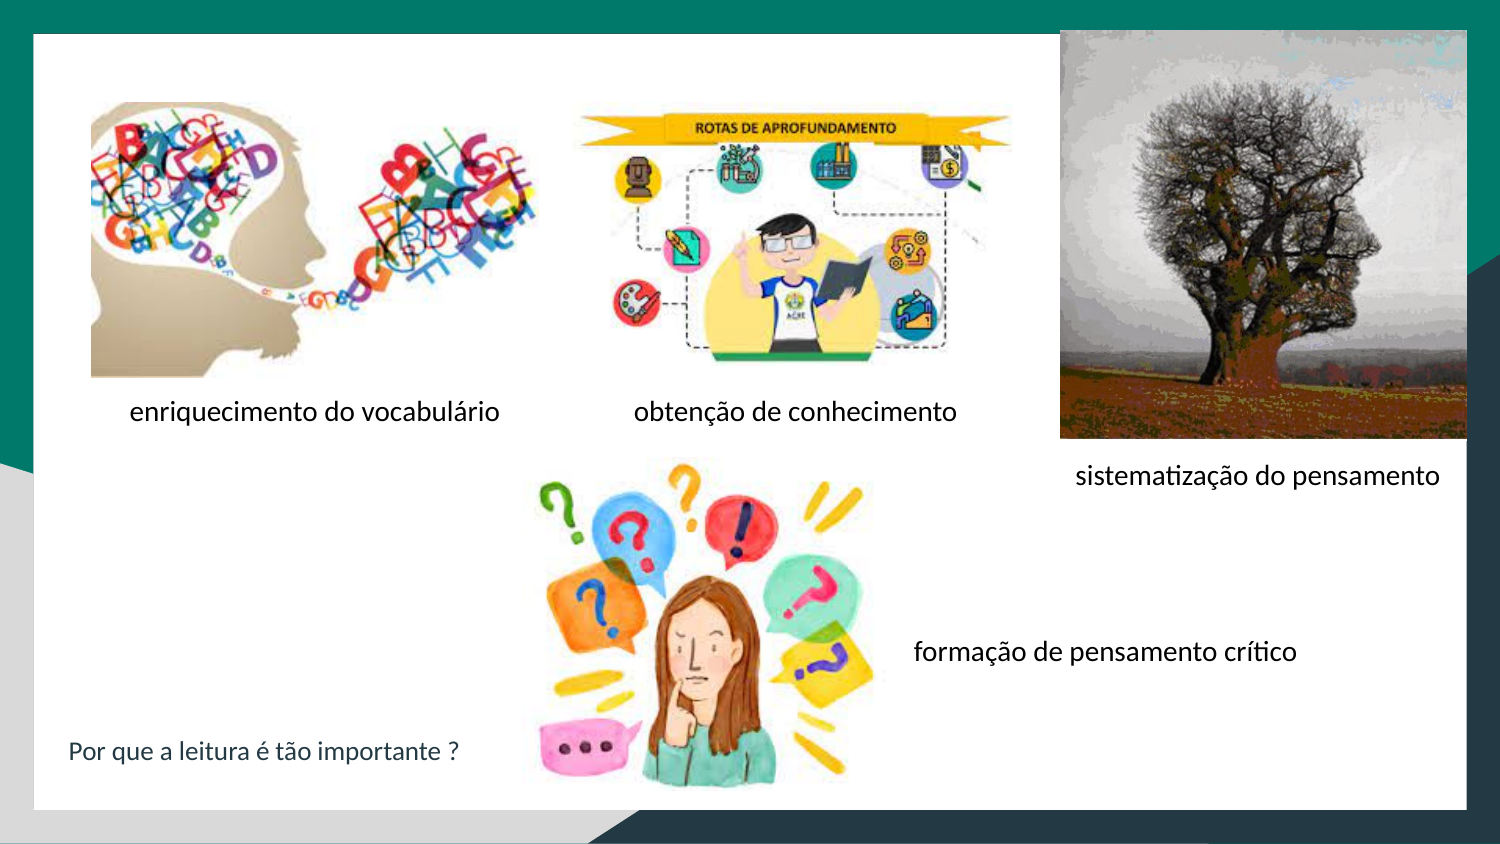

enriquecimento do vocabulário
obtenção de conhecimento
sistematização do pensamento
formação de pensamento crítico
# Por que a leitura é tão importante ?